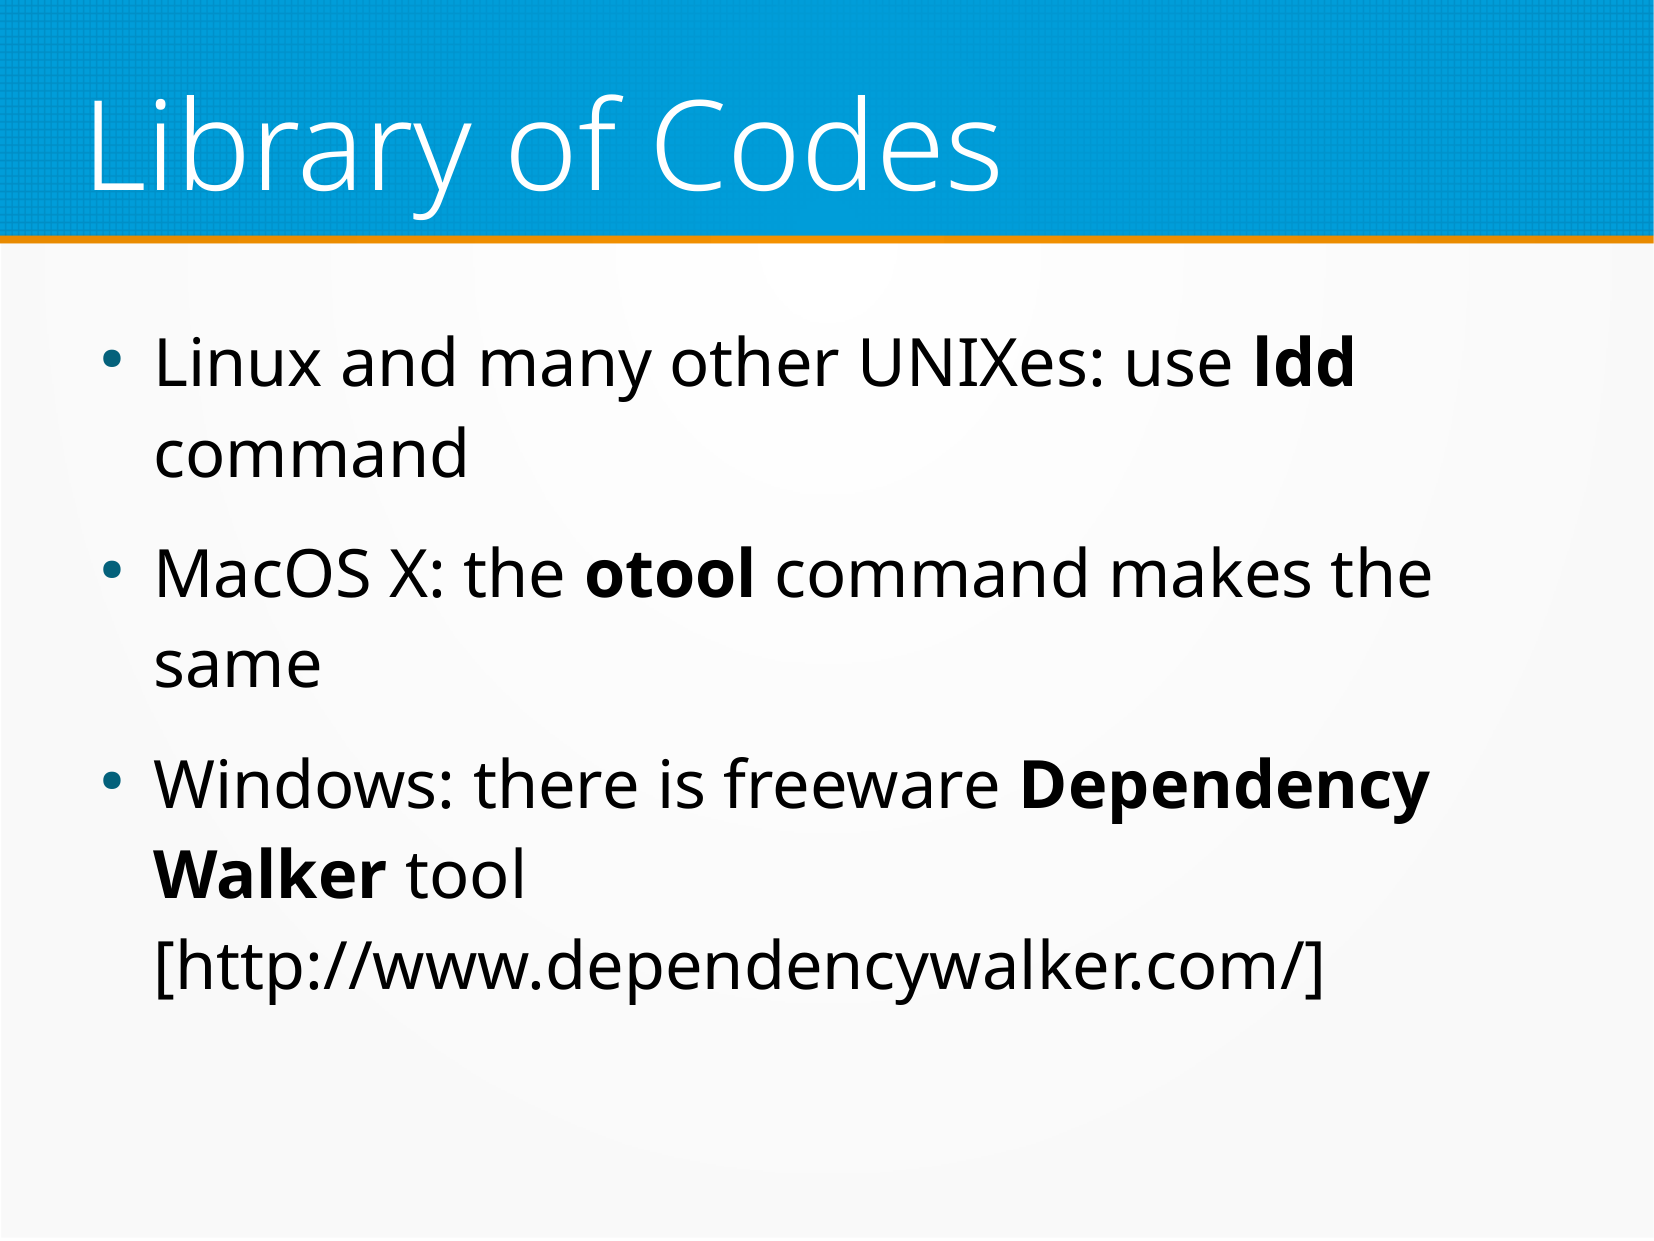

# Library of Codes
Linux and many other UNIXes: use ldd command
MacOS X: the otool command makes the same
Windows: there is freeware Dependency Walker tool [http://www.dependencywalker.com/]